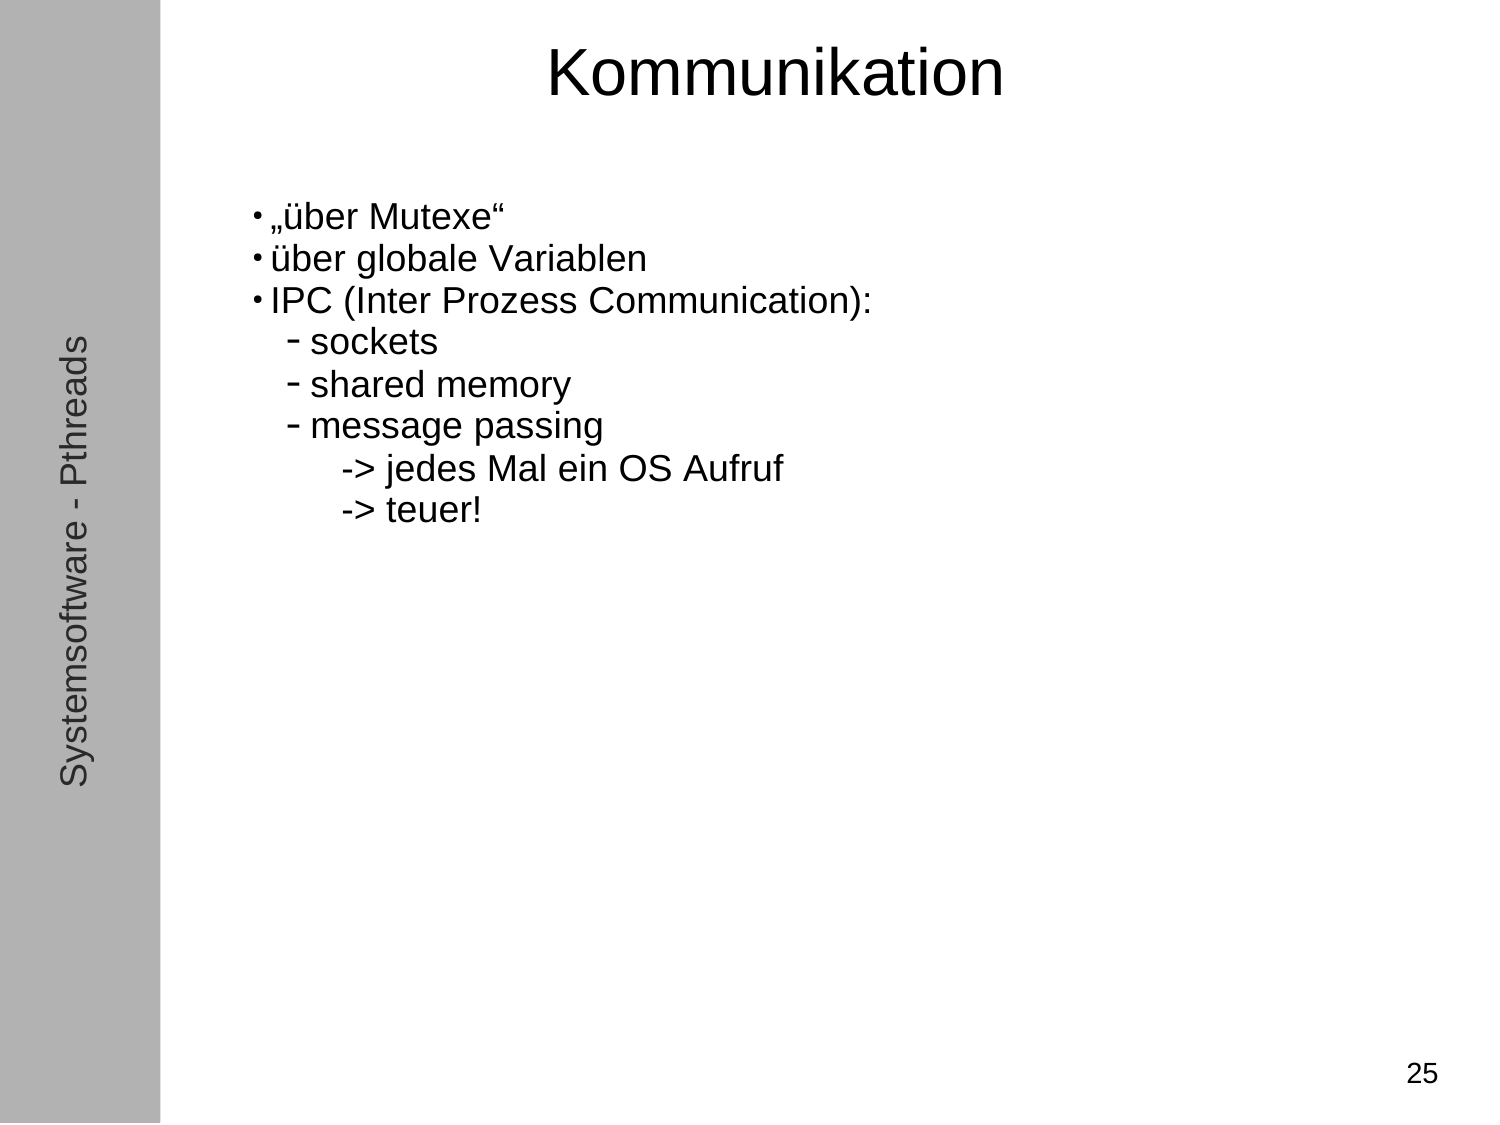

Kommunikation
„über Mutexe“
über globale Variablen
IPC (Inter Prozess Communication):
sockets
shared memory
message passing
-> jedes Mal ein OS Aufruf
-> teuer!
Systemsoftware - Pthreads